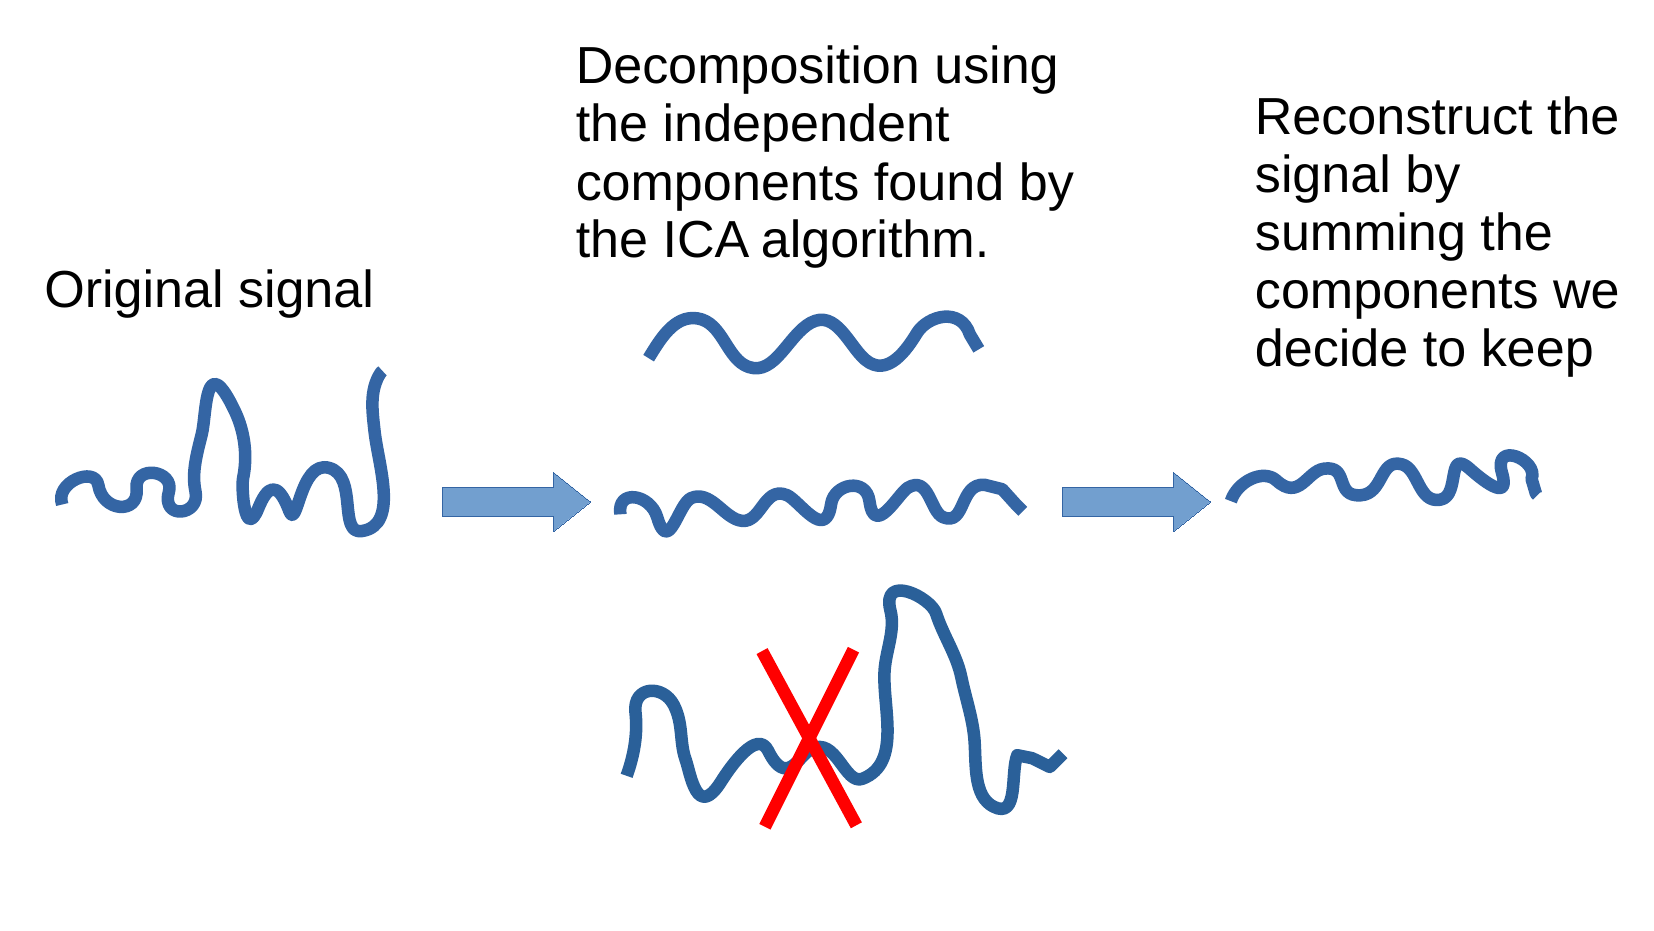

Decomposition using the independent components found by the ICA algorithm.
Reconstruct the signal by summing the components we decide to keep
Original signal